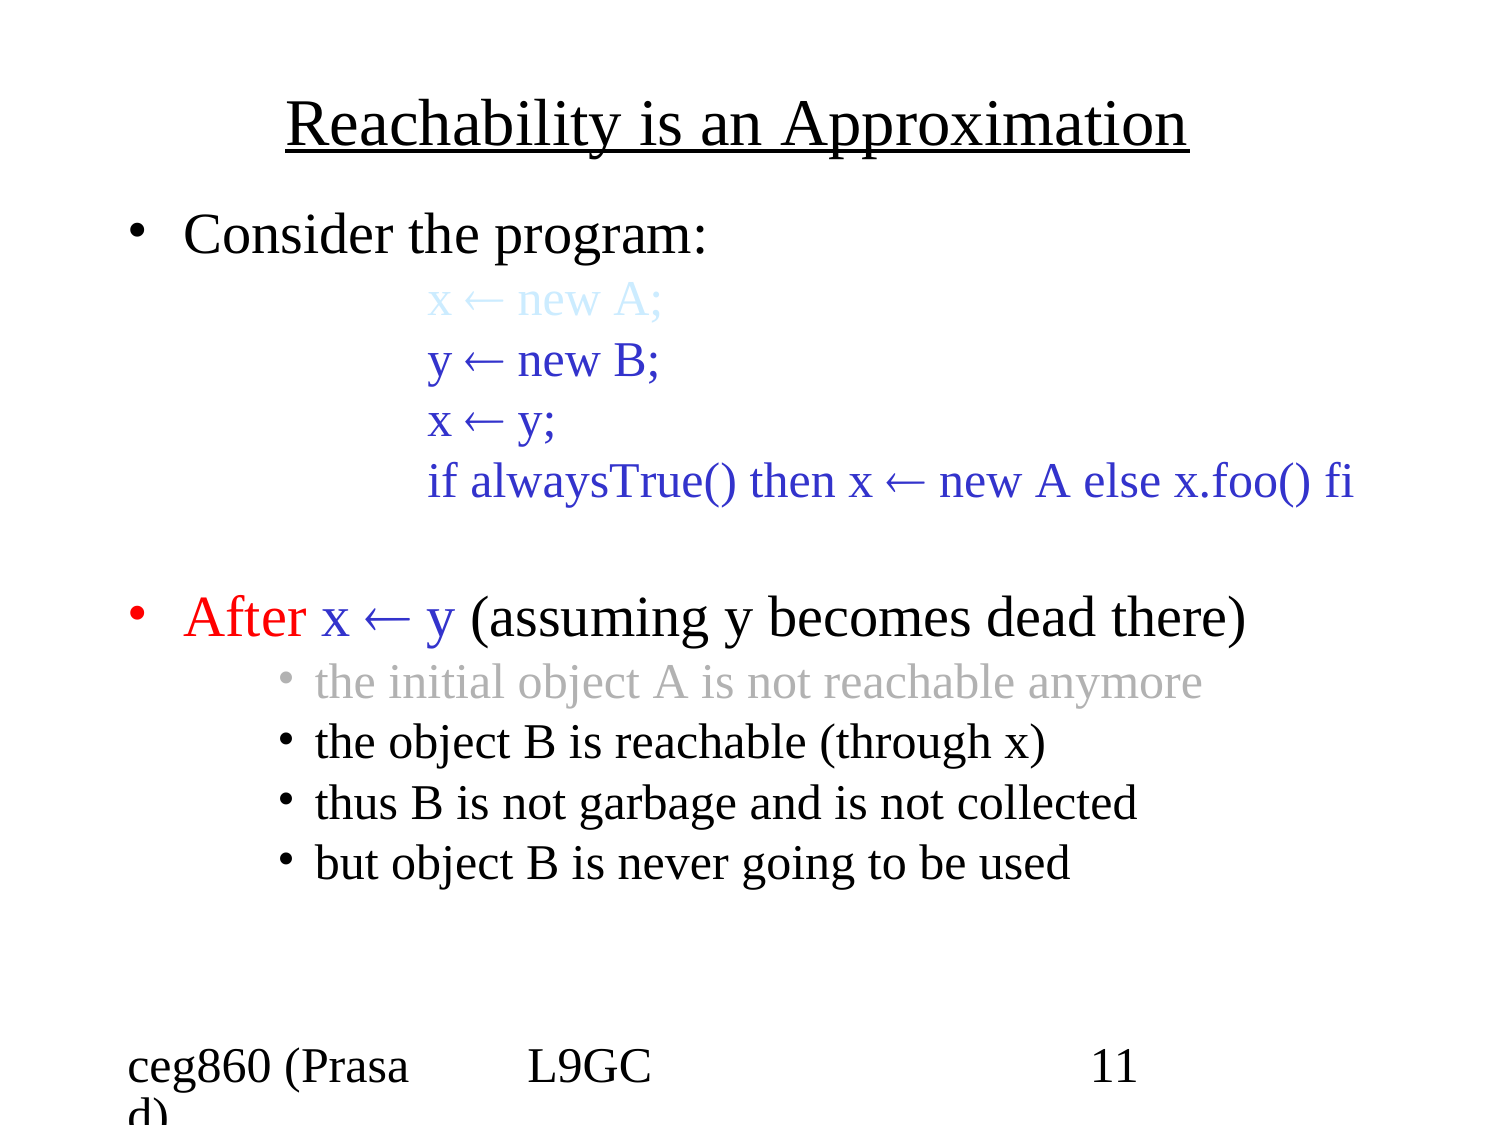

# Reachability is an Approximation
Consider the program:
 x  new A;
 y  new B;
 x  y;
 if alwaysTrue() then x  new A else x.foo() fi
After x  y (assuming y becomes dead there)
the initial object A is not reachable anymore
the object B is reachable (through x)
thus B is not garbage and is not collected
but object B is never going to be used
ceg860 (Prasad)
L9GC
11